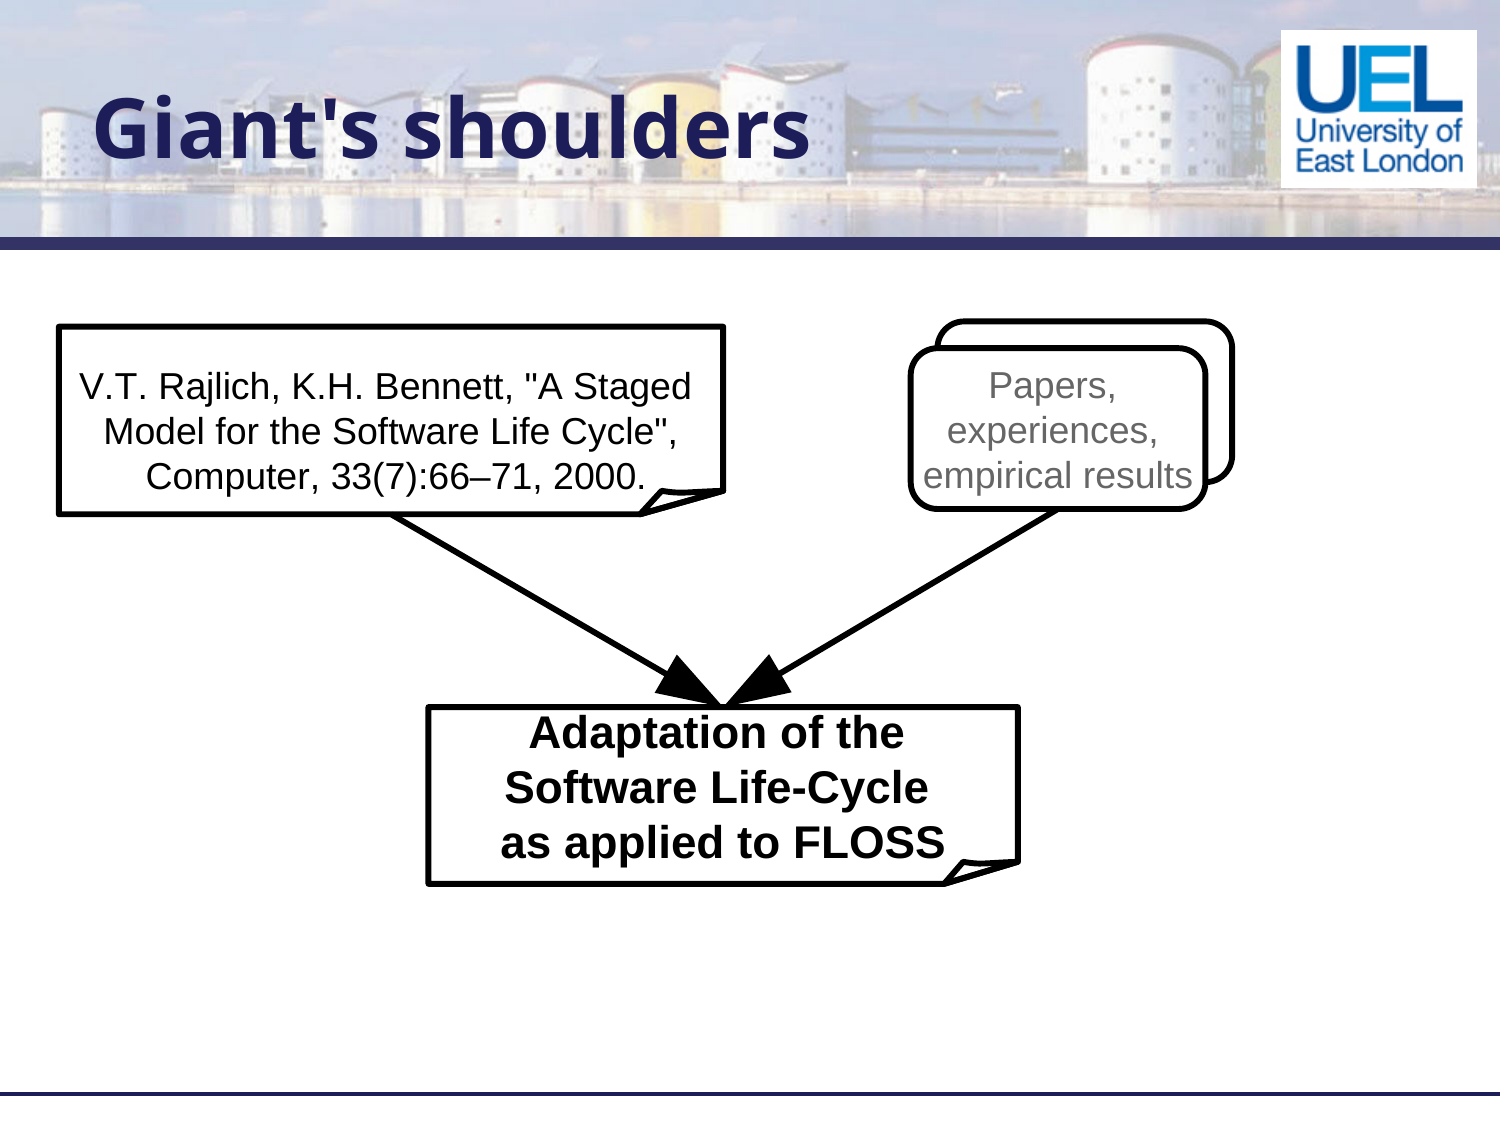

# Giant's shoulders
V.T. Rajlich, K.H. Bennett, "A Staged
Model for the Software Life Cycle",
 Computer, 33(7):66–71, 2000.
Papers,
experiences,
empirical results
Adaptation of the
Software Life-Cycle
as applied to FLOSS